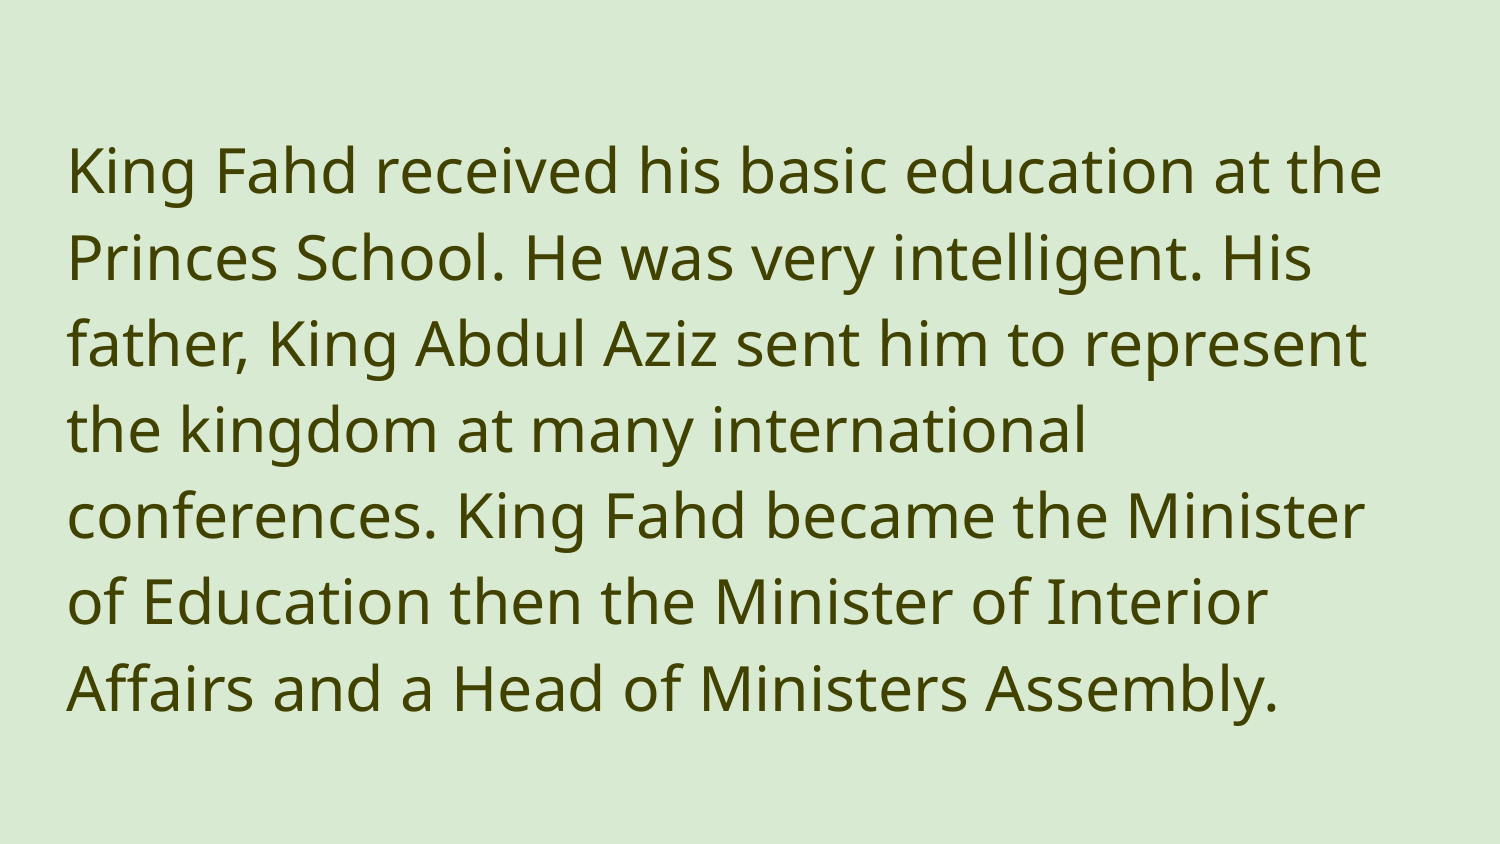

# King Fahd received his basic education at the Princes School. He was very intelligent. His father, King Abdul Aziz sent him to represent the kingdom at many international conferences. King Fahd became the Minister of Education then the Minister of Interior Affairs and a Head of Ministers Assembly.